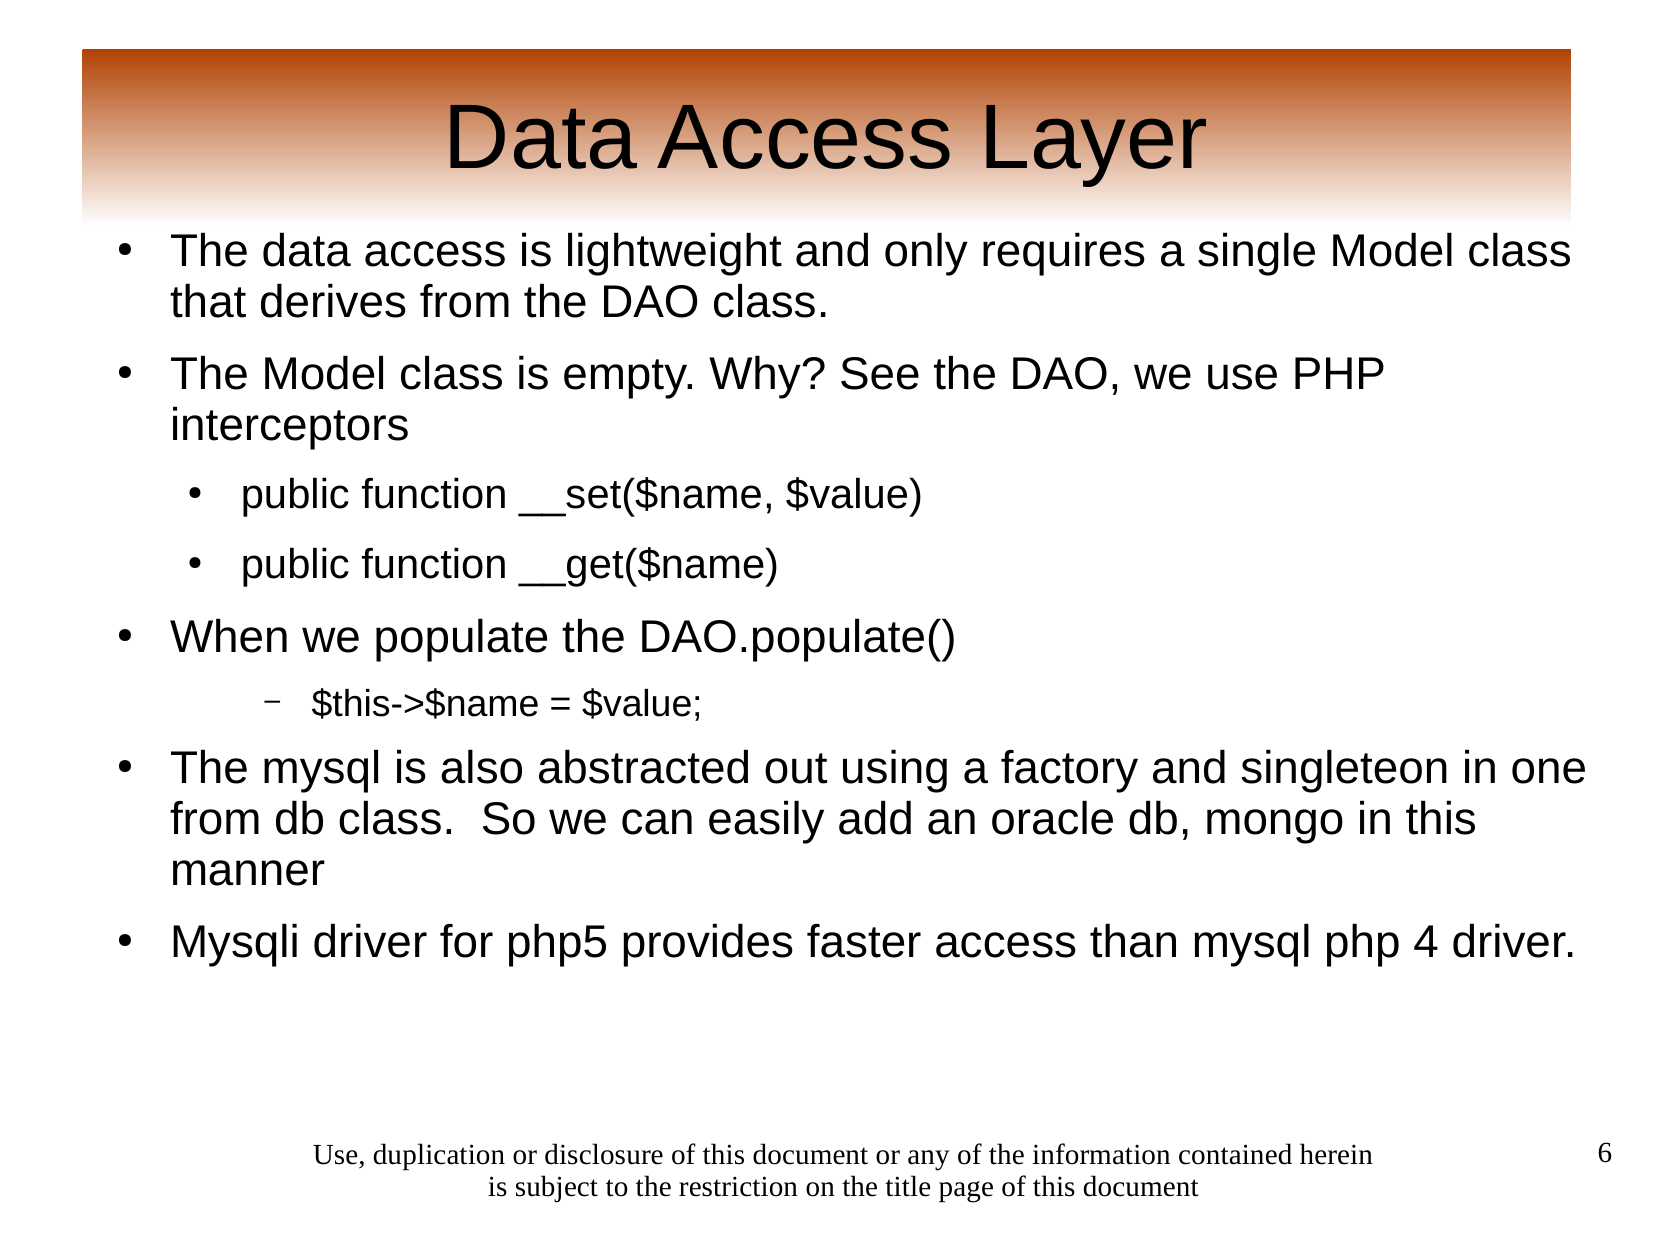

# Data Access Layer
The data access is lightweight and only requires a single Model class that derives from the DAO class.
The Model class is empty. Why? See the DAO, we use PHP interceptors
public function __set($name, $value)
public function __get($name)
When we populate the DAO.populate()
$this->$name = $value;
The mysql is also abstracted out using a factory and singleteon in one from db class. So we can easily add an oracle db, mongo in this manner
Mysqli driver for php5 provides faster access than mysql php 4 driver.
6